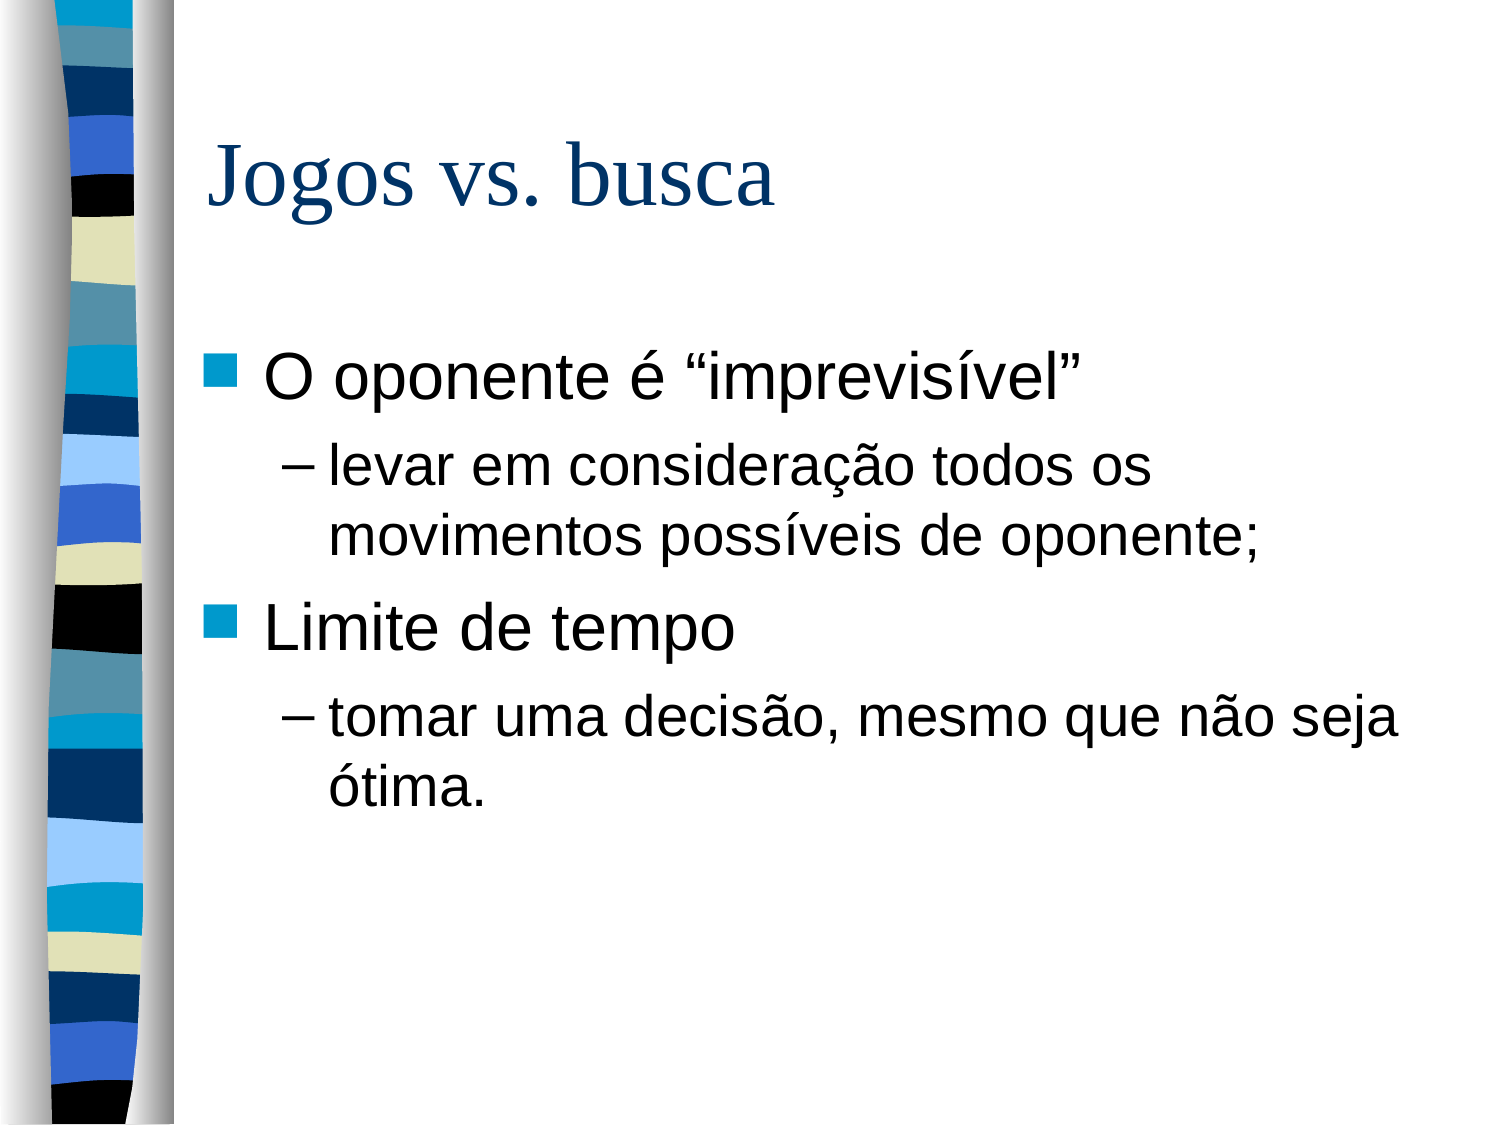

# Jogos vs. busca
O oponente é “imprevisível”
levar em consideração todos os movimentos possíveis de oponente;
Limite de tempo
tomar uma decisão, mesmo que não seja ótima.